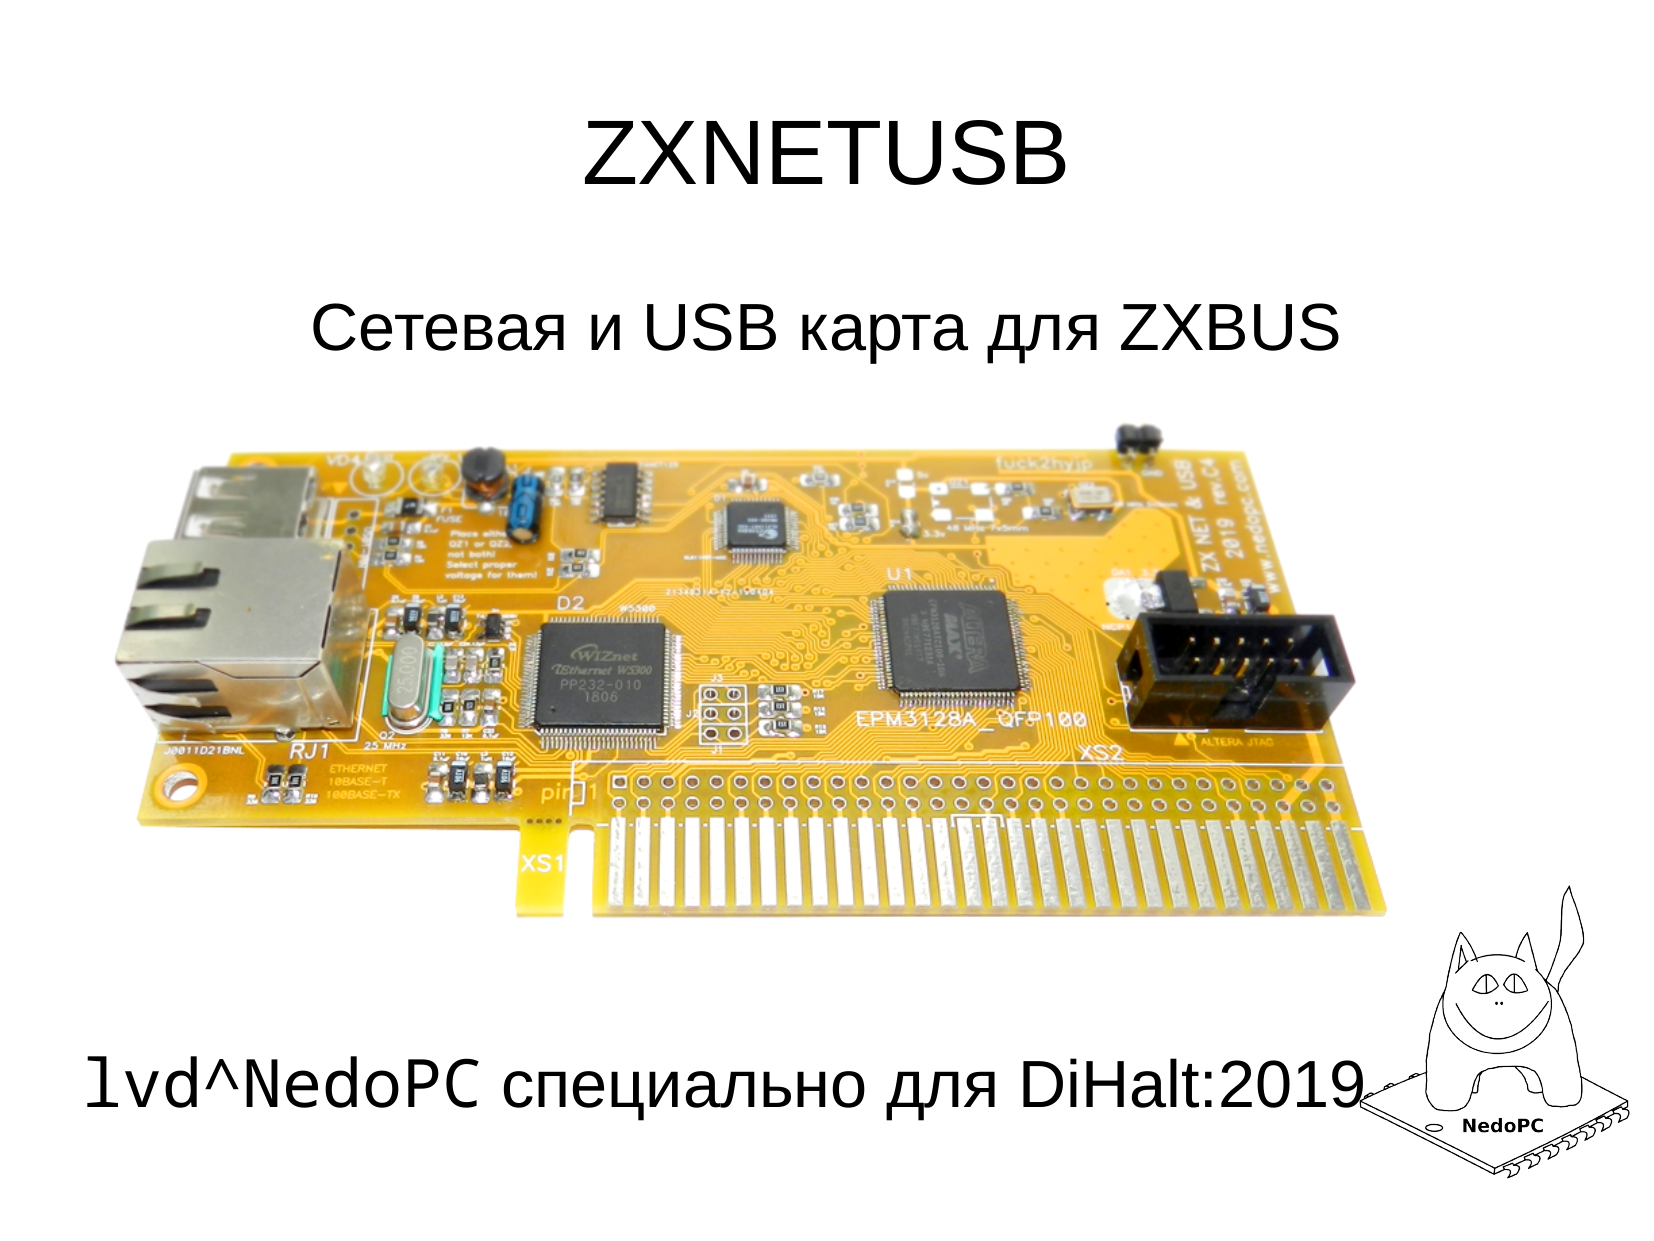

ZXNETUSB
# Сетевая и USB карта для ZXBUS
lvd^NedoPC специально для DiHalt:2019